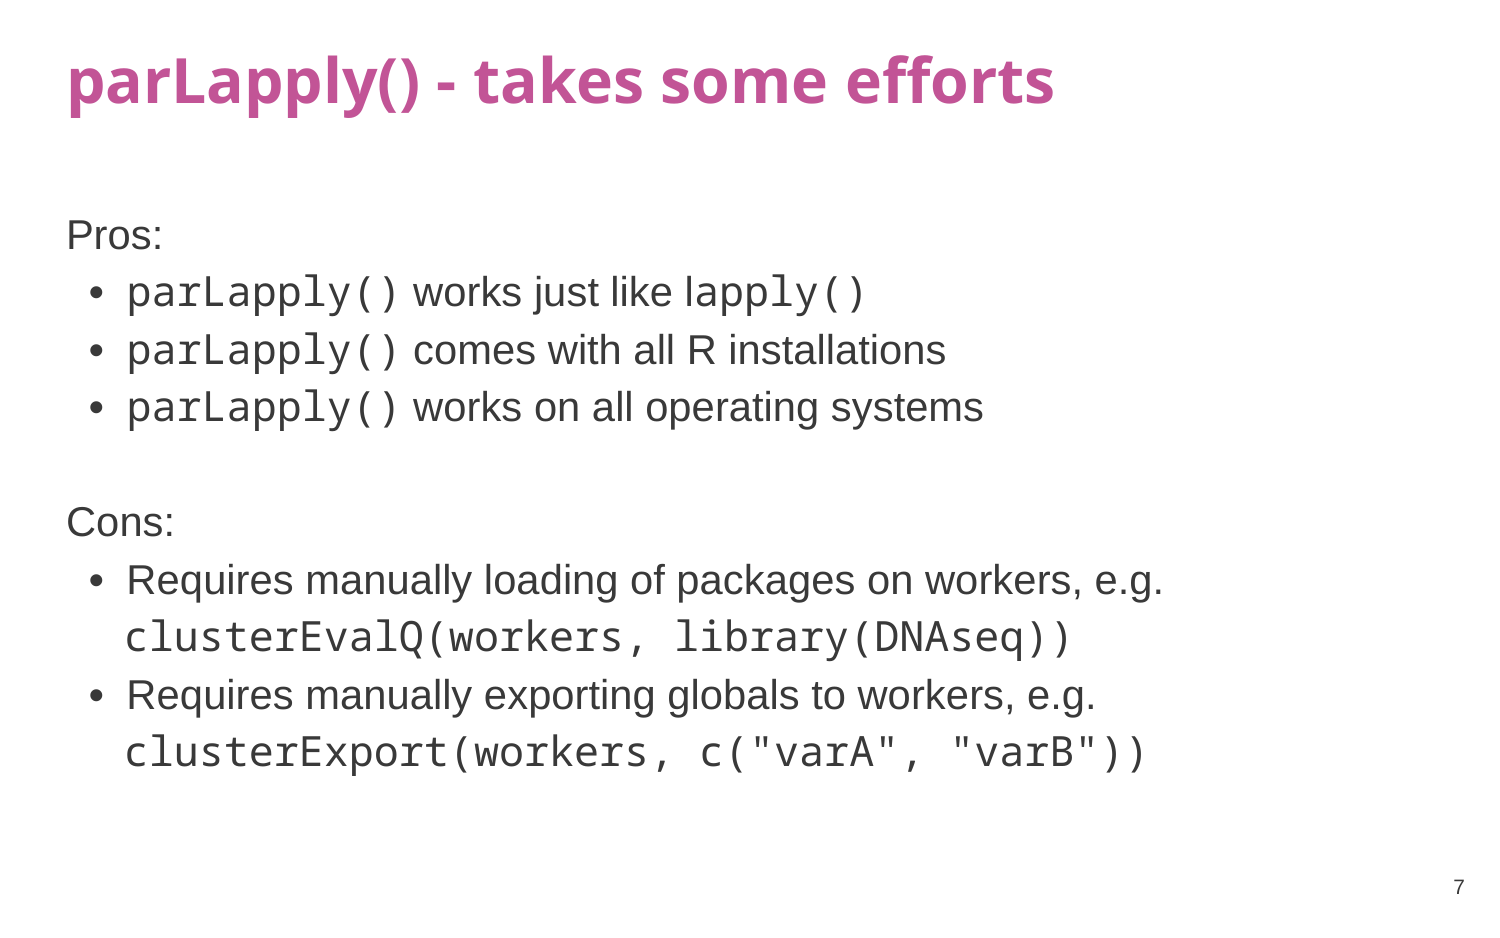

# parLapply() - takes some efforts
Pros:
 • parLapply() works just like lapply()
 • parLapply() comes with all R installations
 • parLapply() works on all operating systems
Cons:
 • Requires manually loading of packages on workers, e.g.
 clusterEvalQ(workers, library(DNAseq))
 • Requires manually exporting globals to workers, e.g.
 clusterExport(workers, c("varA", "varB"))